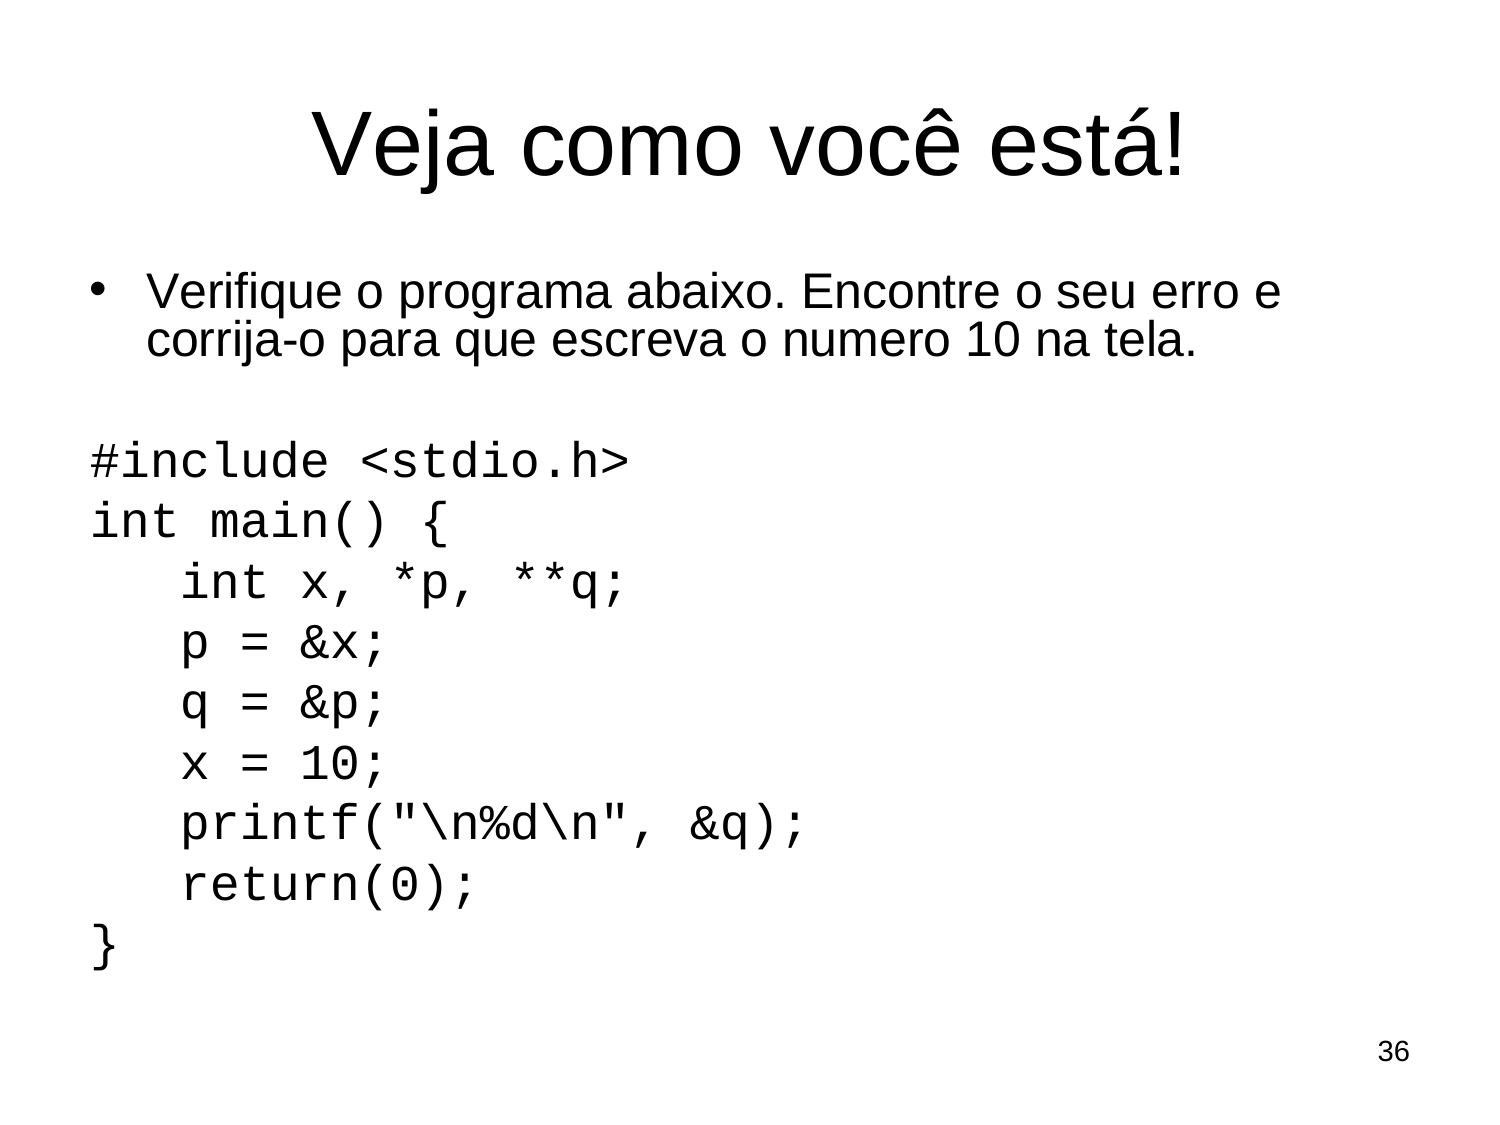

# Veja como você está!
Verifique o programa abaixo. Encontre o seu erro e corrija-o para que escreva o numero 10 na tela.
#include <stdio.h>
int main() {
 int x, *p, **q;
 p = &x;
 q = &p;
 x = 10;
 printf("\n%d\n", &q);
 return(0);
}
36